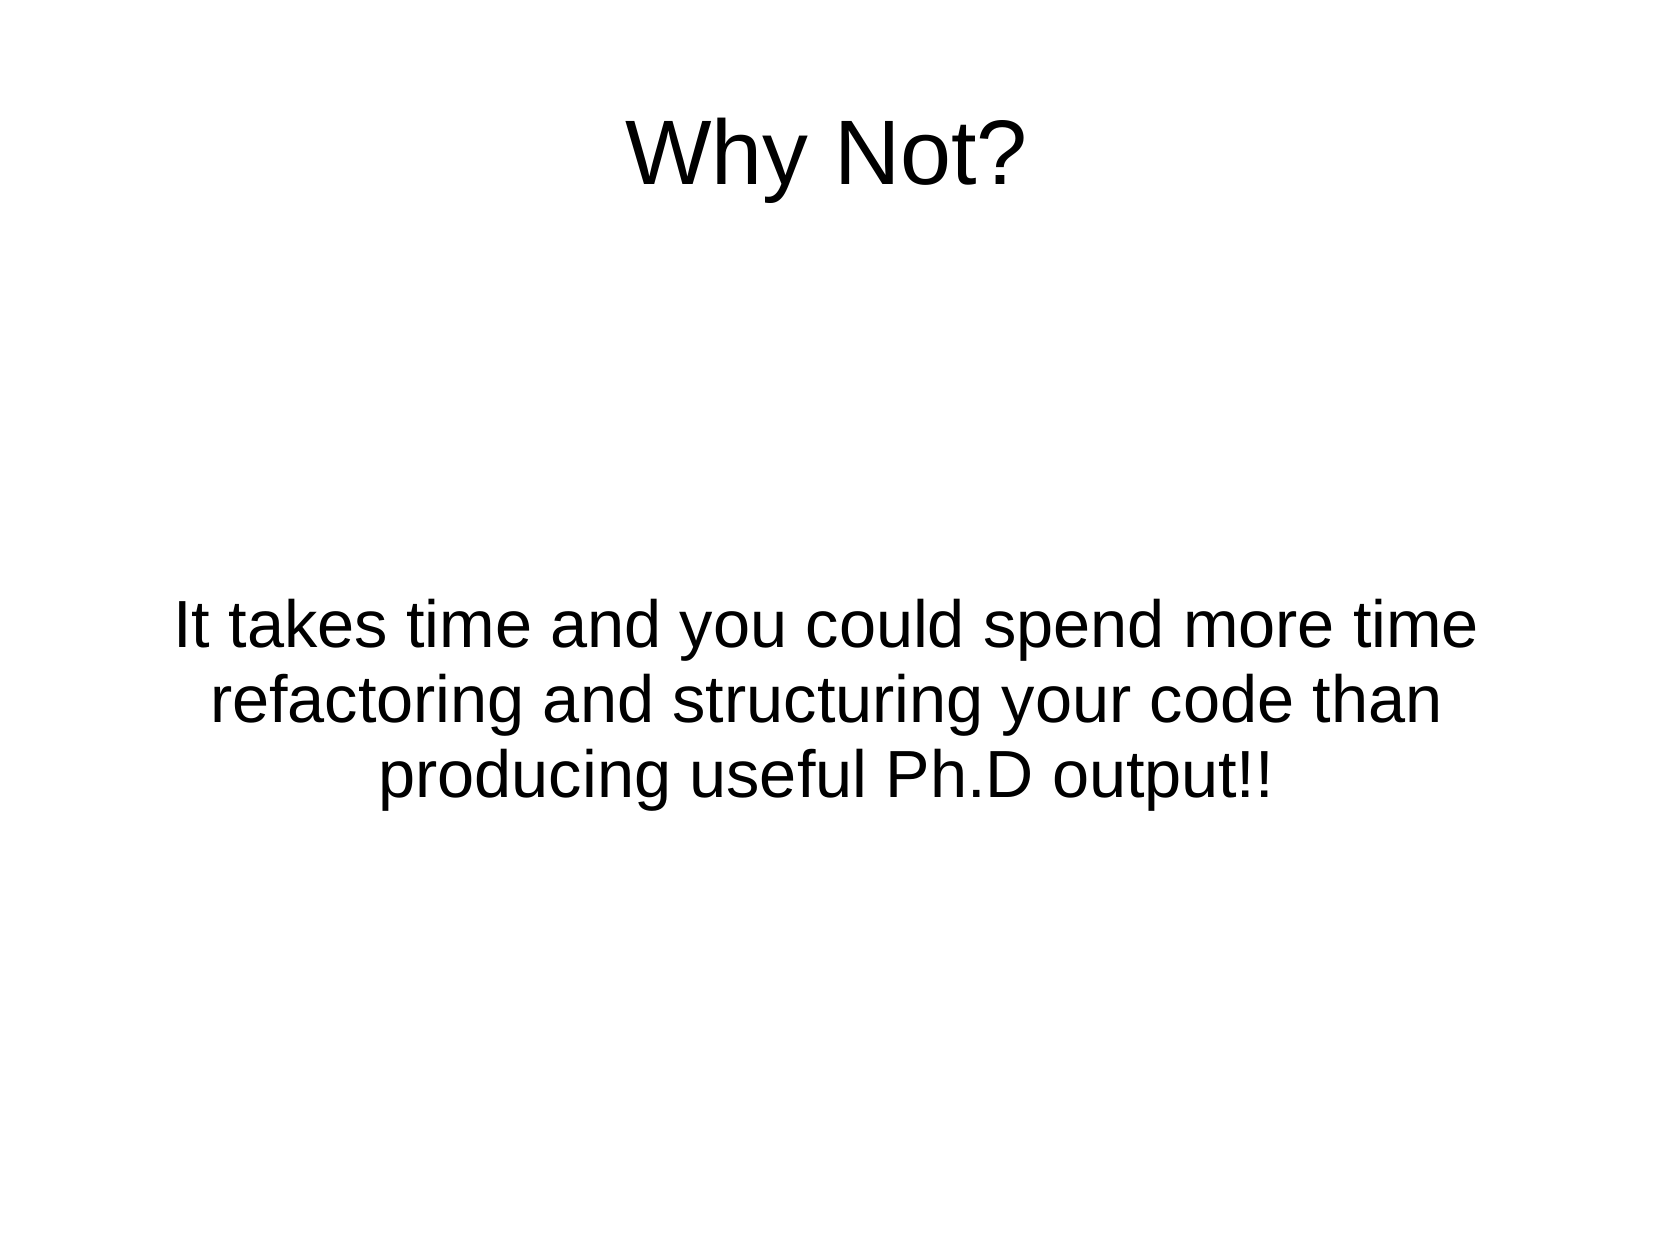

# Why Not?
It takes time and you could spend more time
refactoring and structuring your code than producing useful Ph.D output!!